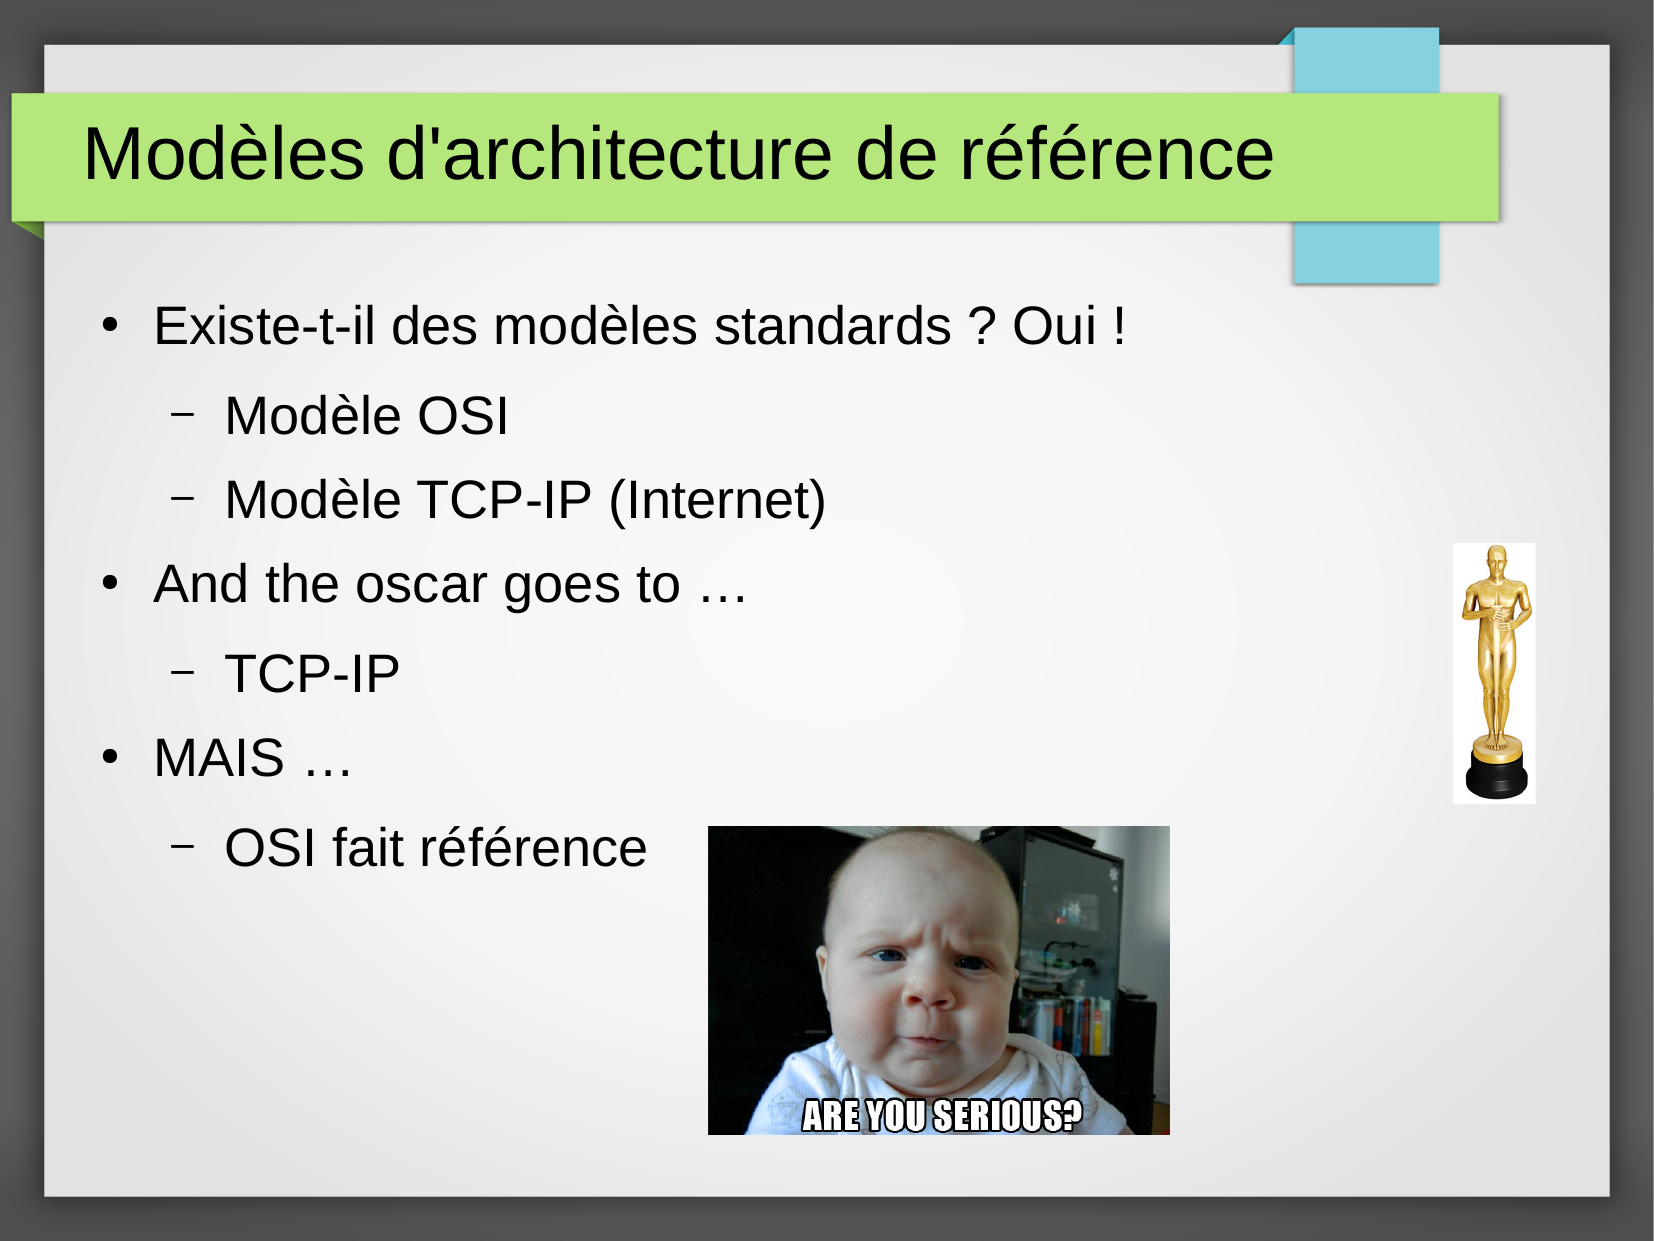

# Modèles d'architecture de référence
Existe-t-il des modèles standards ? Oui !
Modèle OSI
Modèle TCP-IP (Internet)
And the oscar goes to …
TCP-IP
MAIS …
OSI fait référence